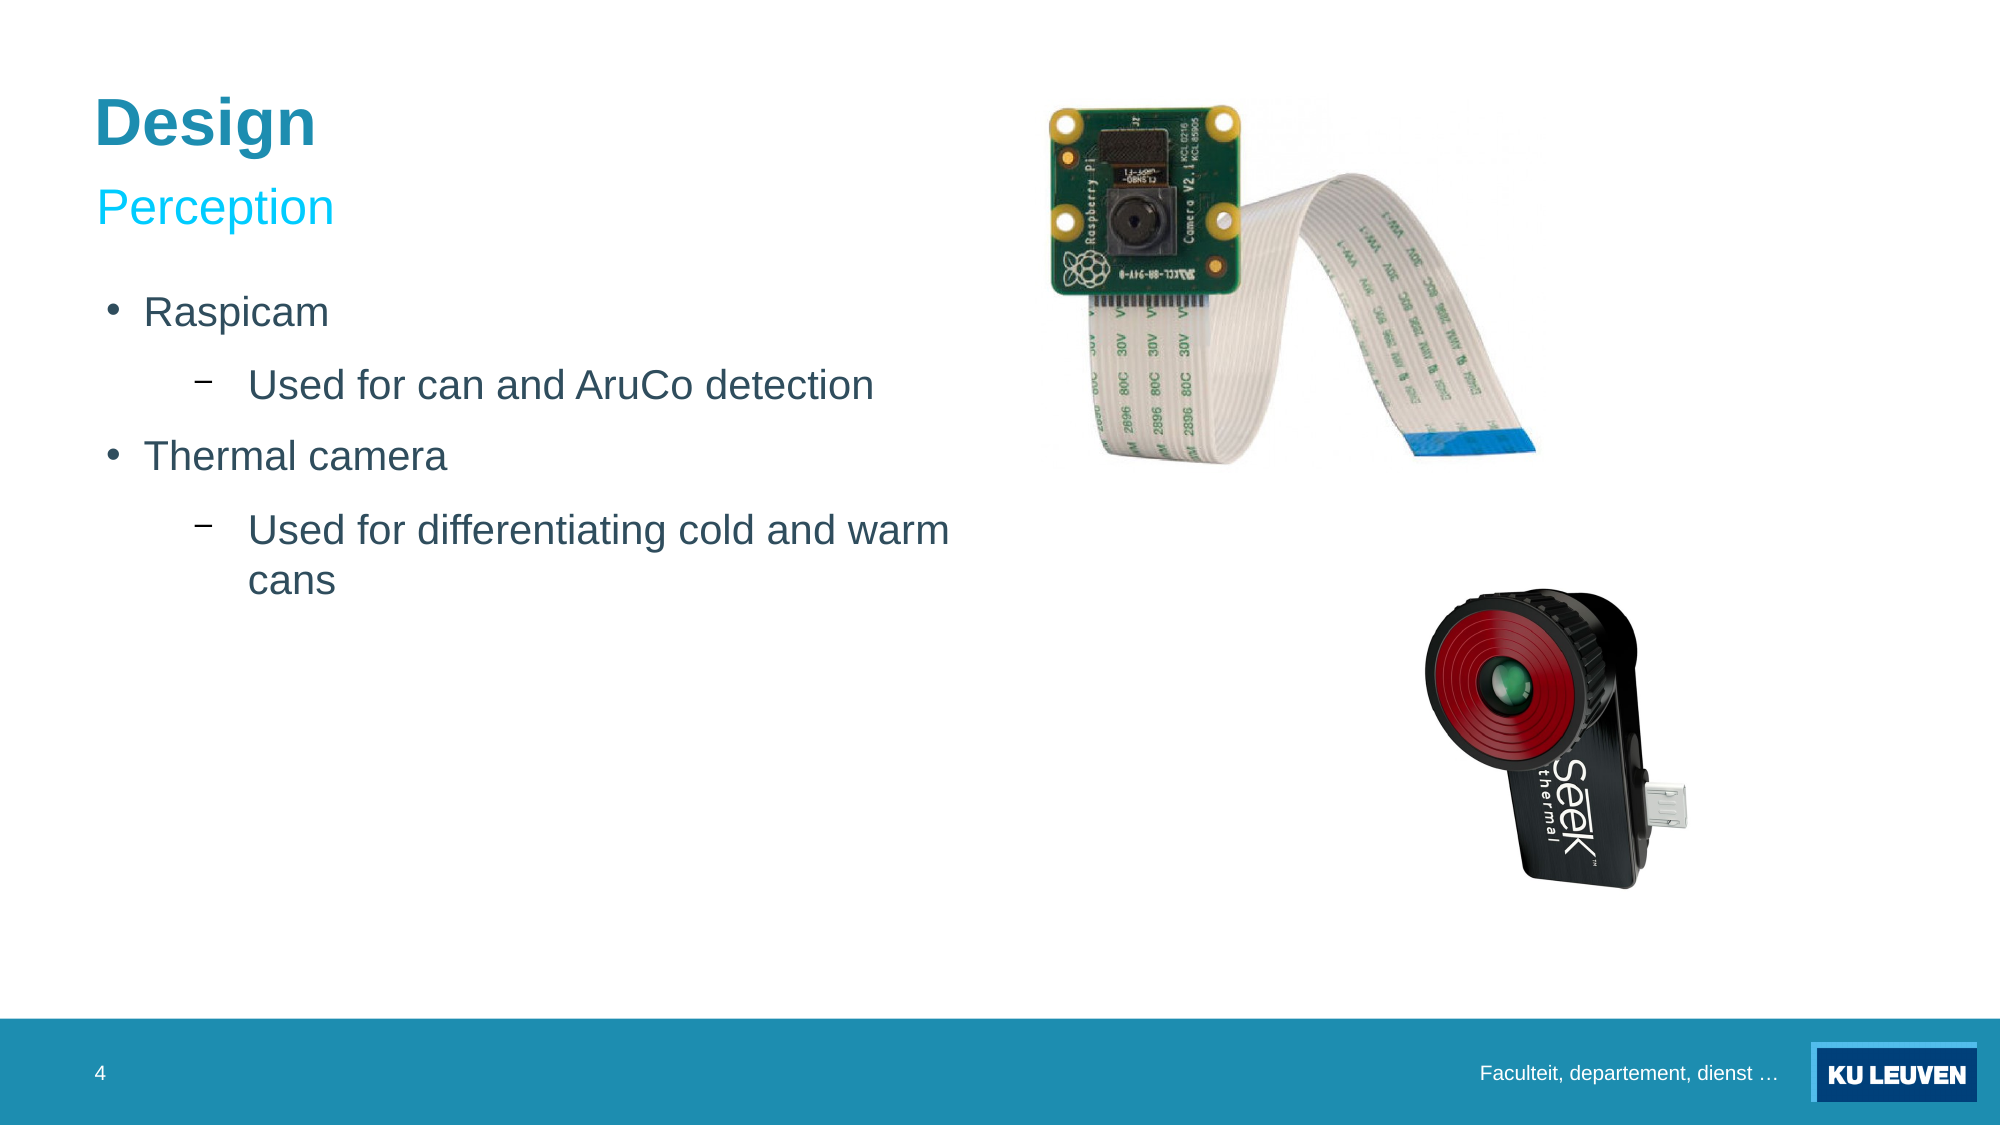

# Design
Perception
Raspicam
Used for can and AruCo detection
Thermal camera
Used for differentiating cold and warm cans
4
KULeuven, CoaCo